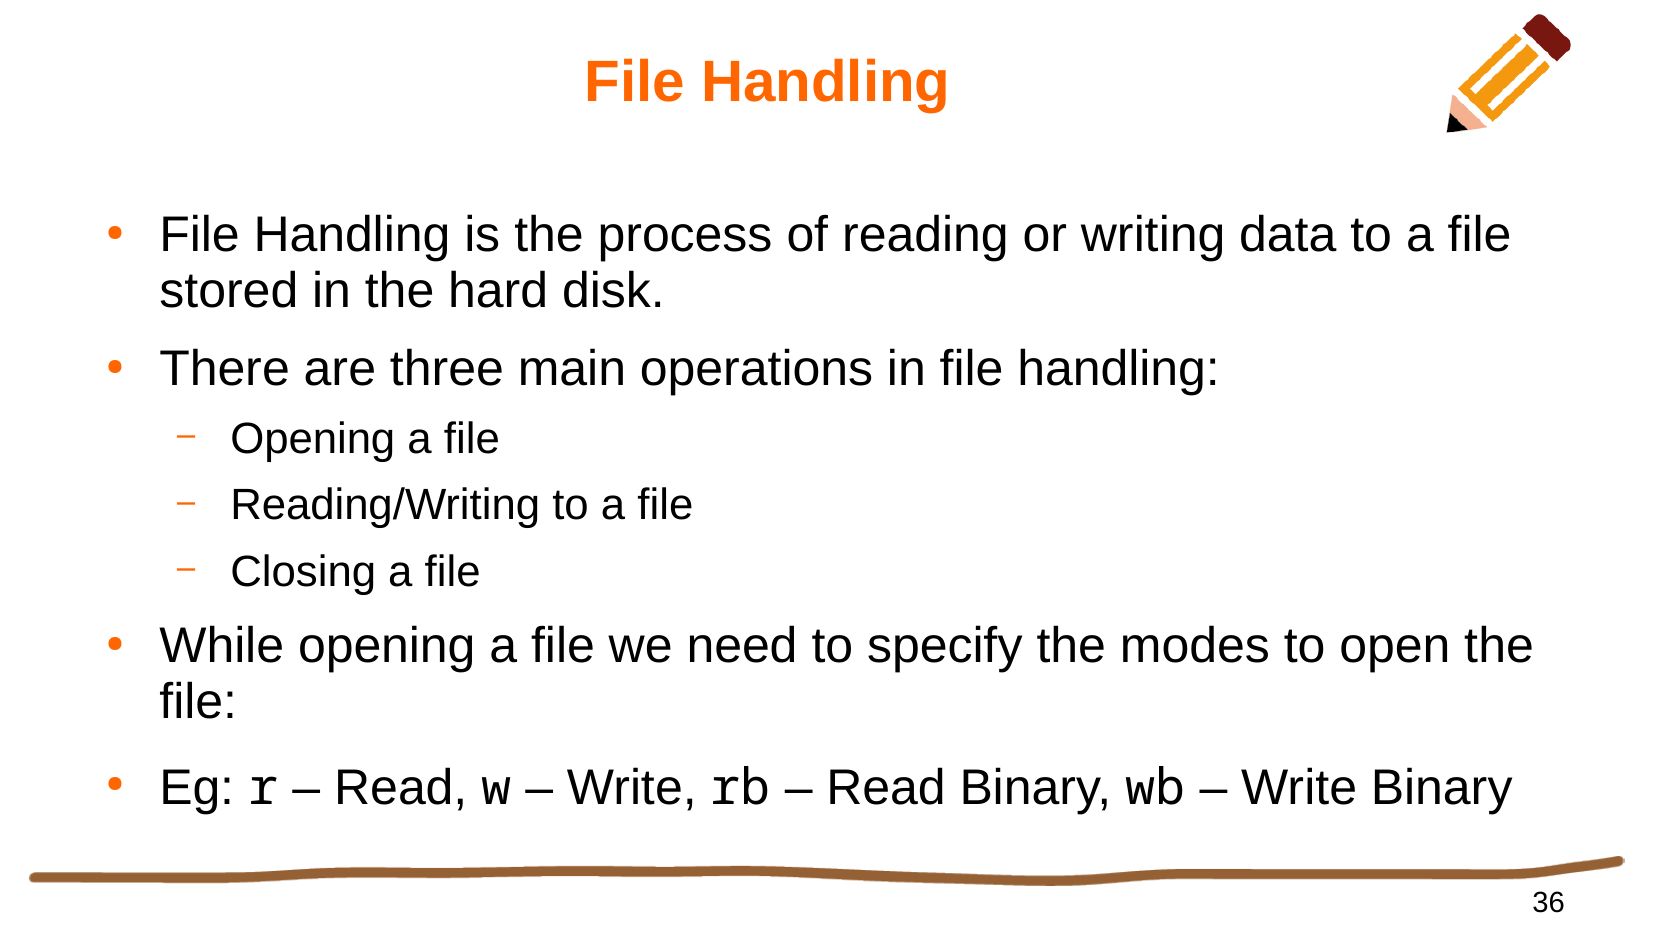

# File Handling
File Handling is the process of reading or writing data to a file stored in the hard disk.
There are three main operations in file handling:
Opening a file
Reading/Writing to a file
Closing a file
While opening a file we need to specify the modes to open the file:
Eg: r – Read, w – Write, rb – Read Binary, wb – Write Binary
36